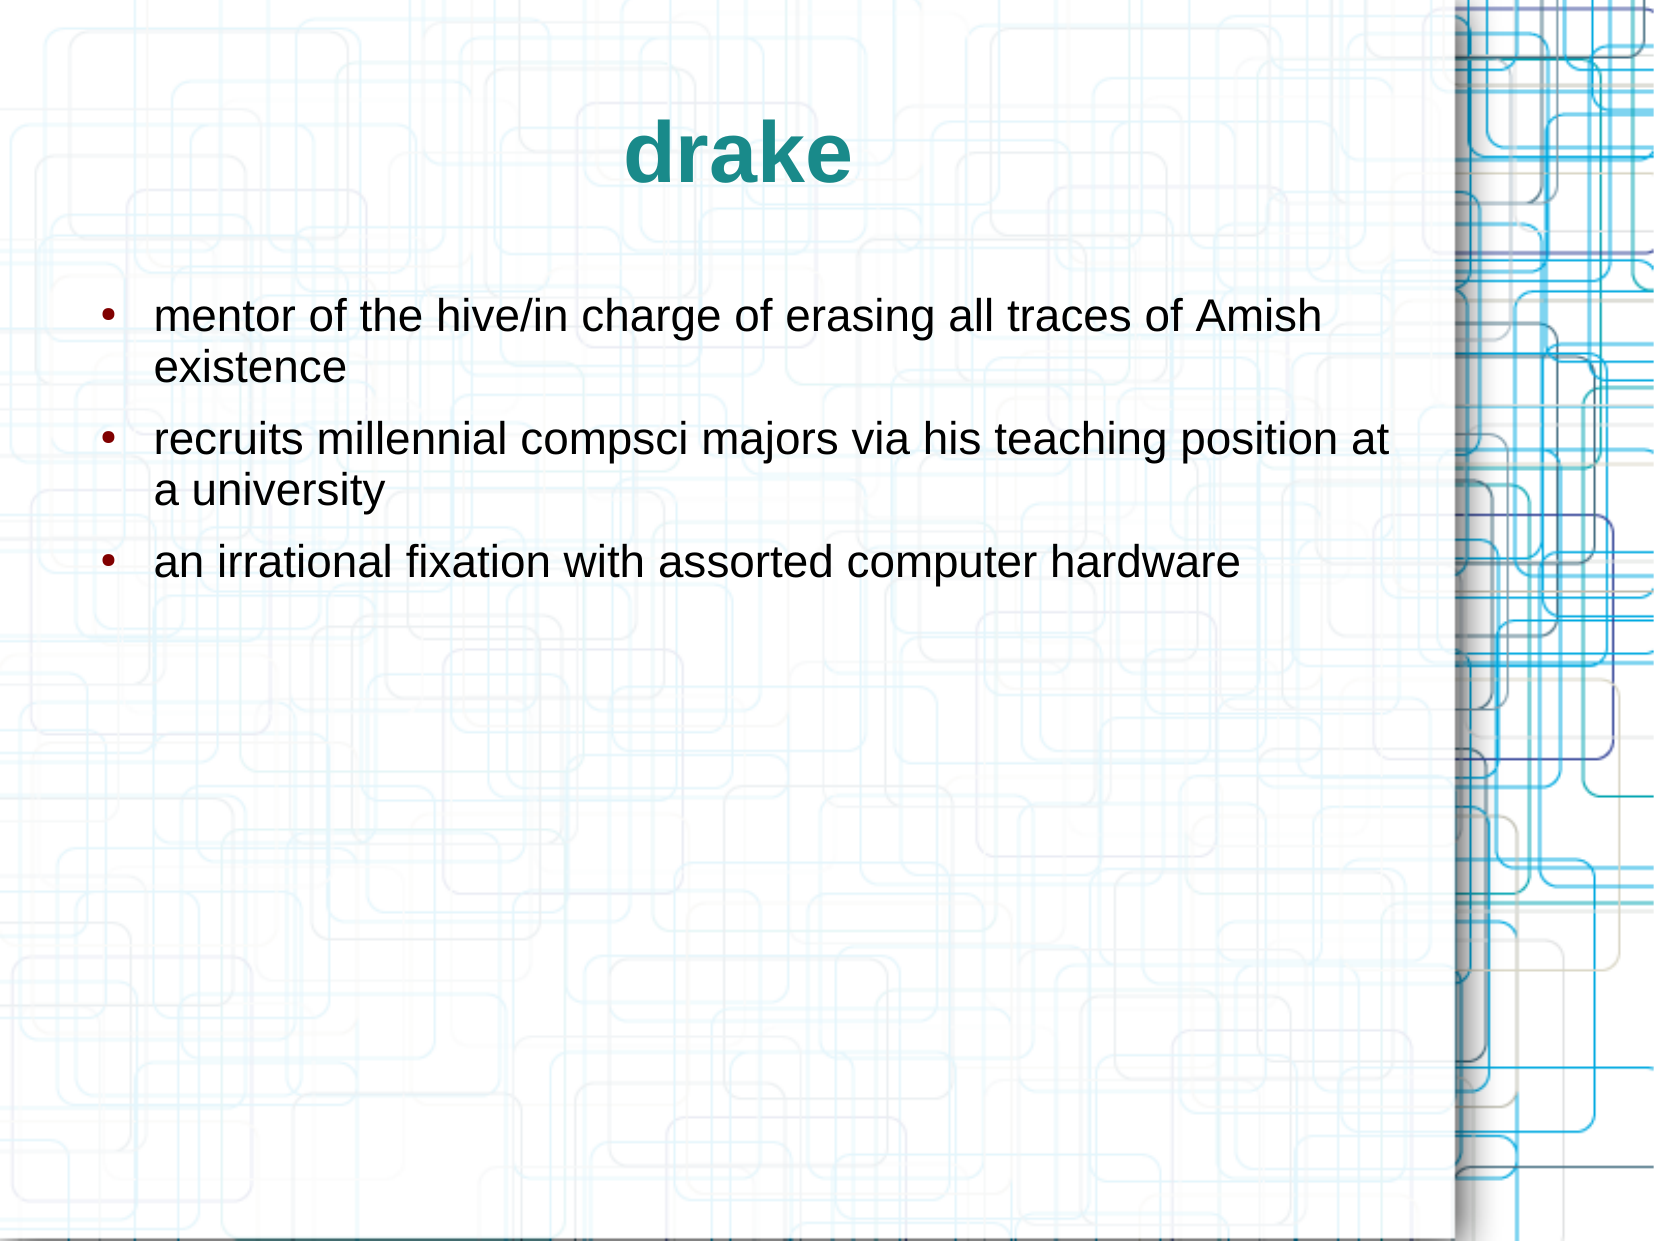

# drake
mentor of the hive/in charge of erasing all traces of Amish existence
recruits millennial compsci majors via his teaching position at a university
an irrational fixation with assorted computer hardware